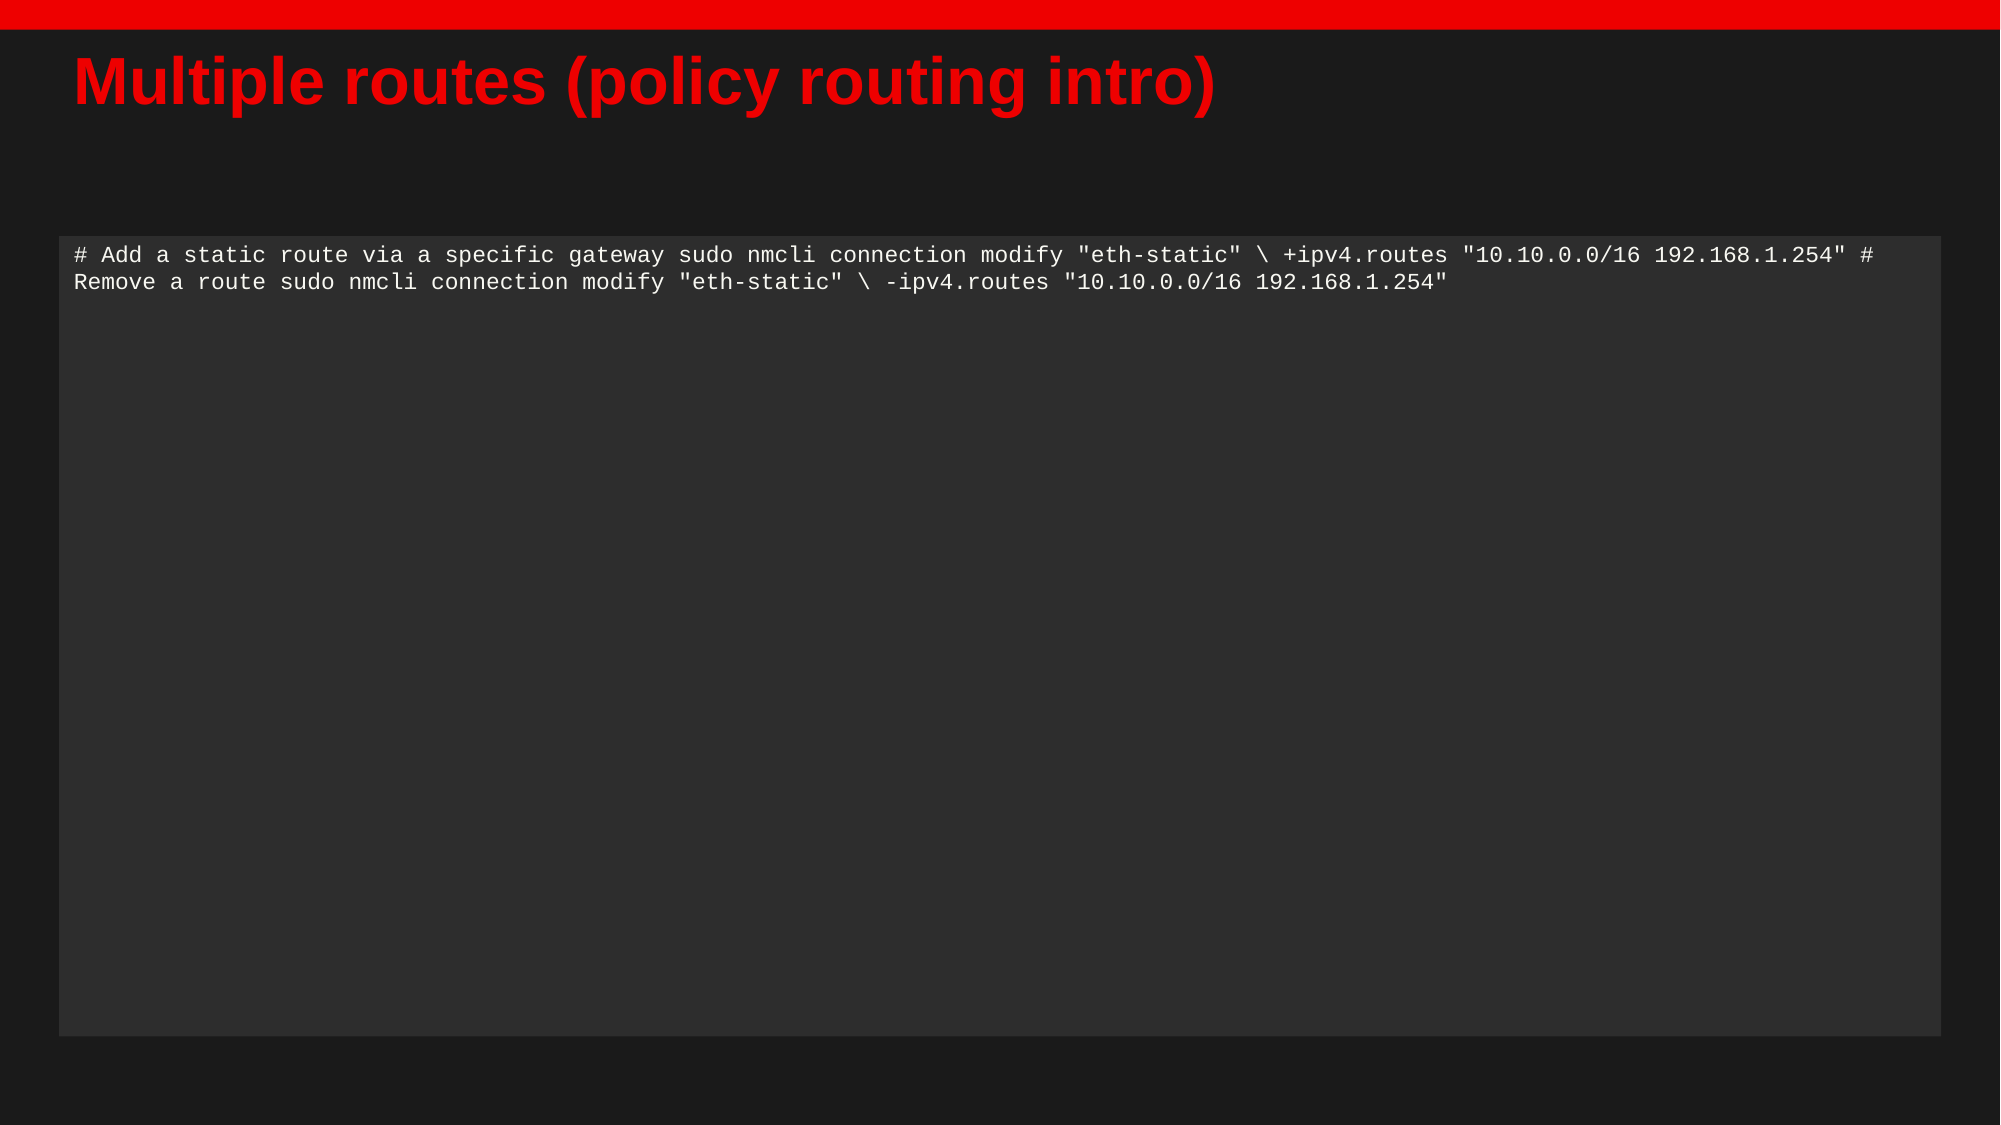

Multiple routes (policy routing intro)
# Add a static route via a specific gateway sudo nmcli connection modify "eth-static" \ +ipv4.routes "10.10.0.0/16 192.168.1.254" # Remove a route sudo nmcli connection modify "eth-static" \ -ipv4.routes "10.10.0.0/16 192.168.1.254"